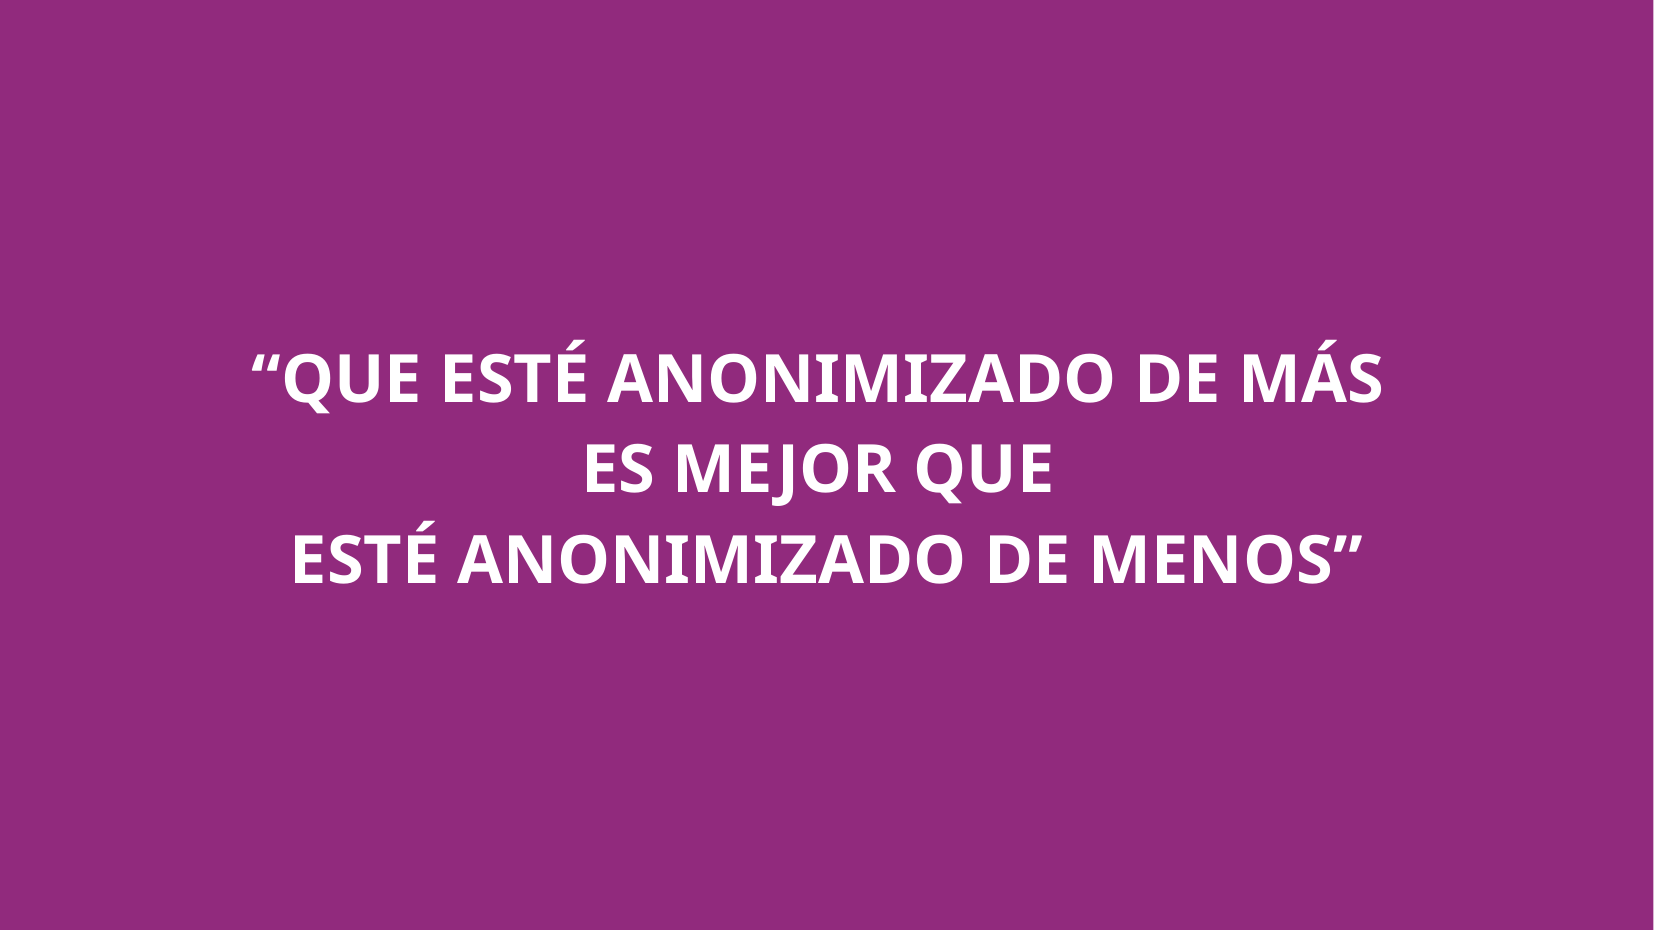

# “QUE ESTÉ ANONIMIZADO DE MÁS
ES MEJOR QUE
ESTÉ ANONIMIZADO DE MENOS”